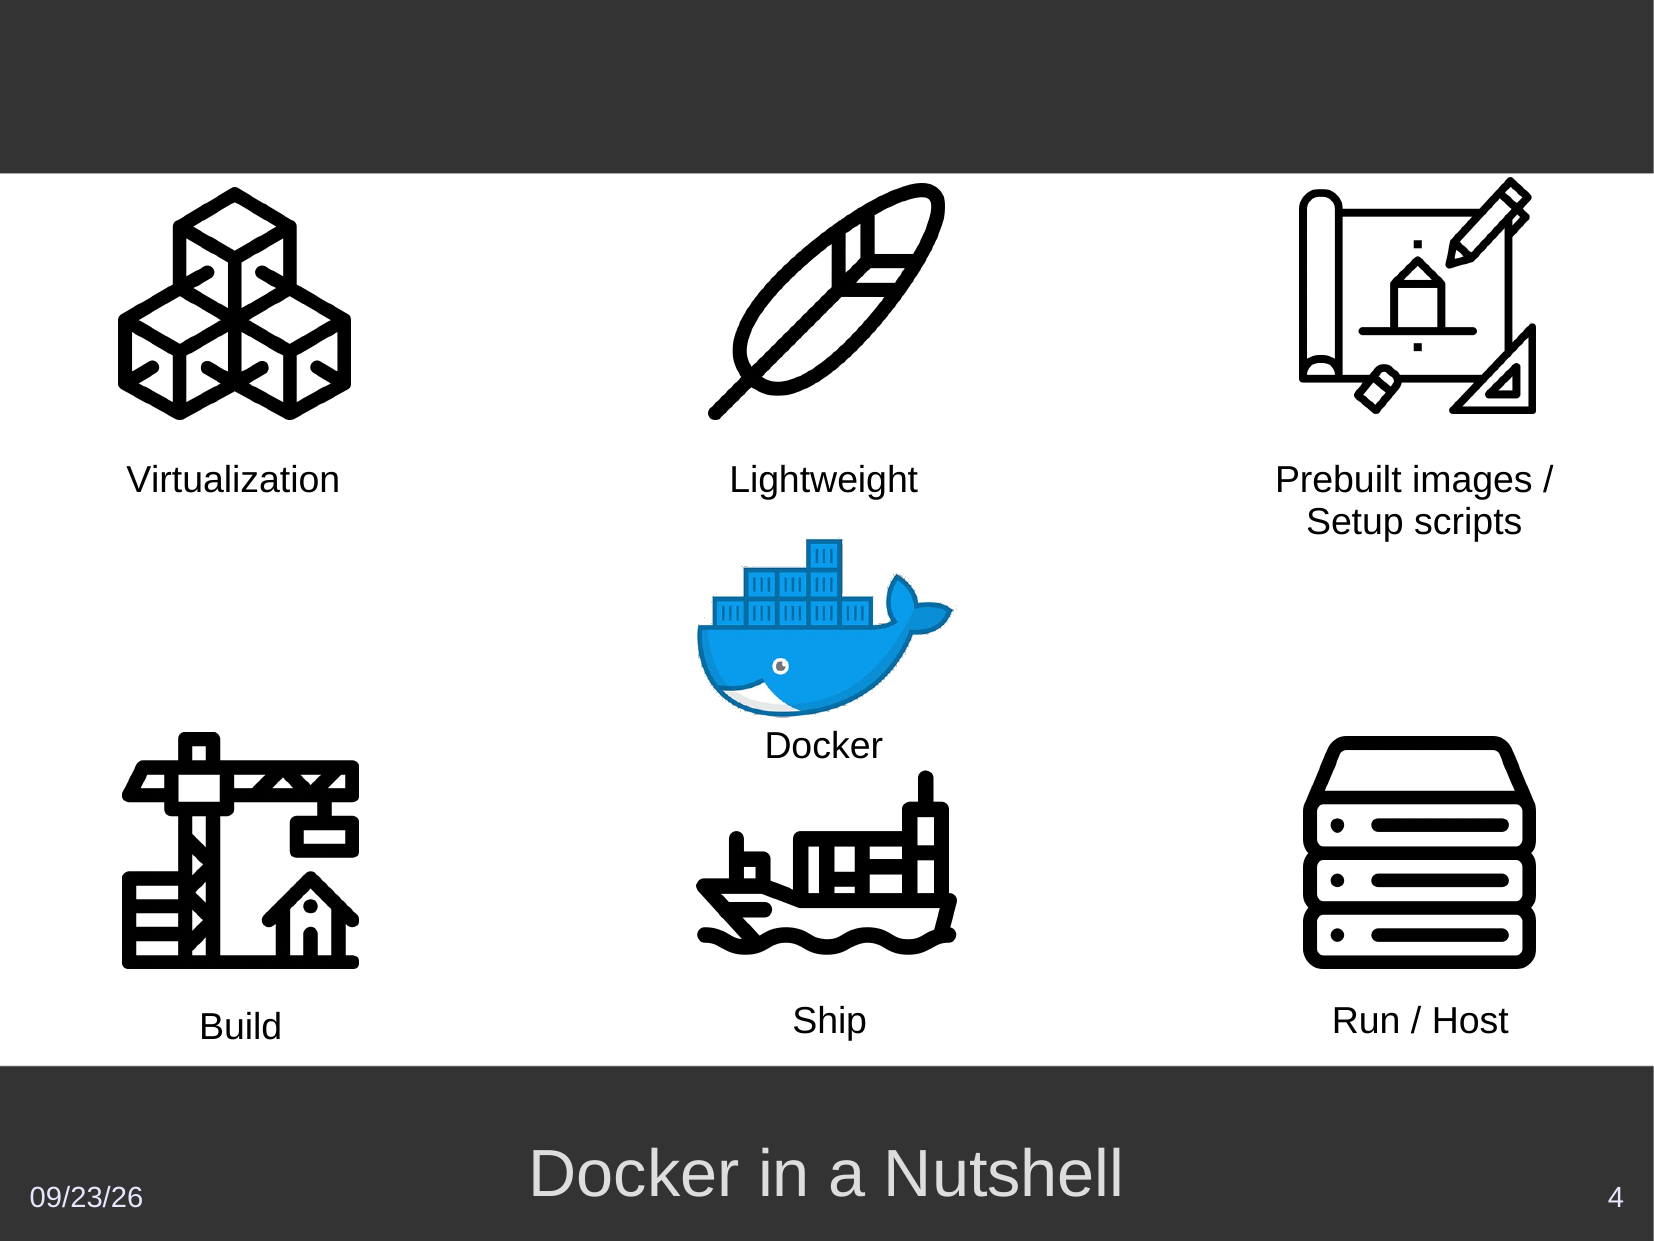

Prebuilt images /
Setup scripts
Lightweight
Virtualization
Docker
Build
Ship
Run / Host
# Docker in a Nutshell
4